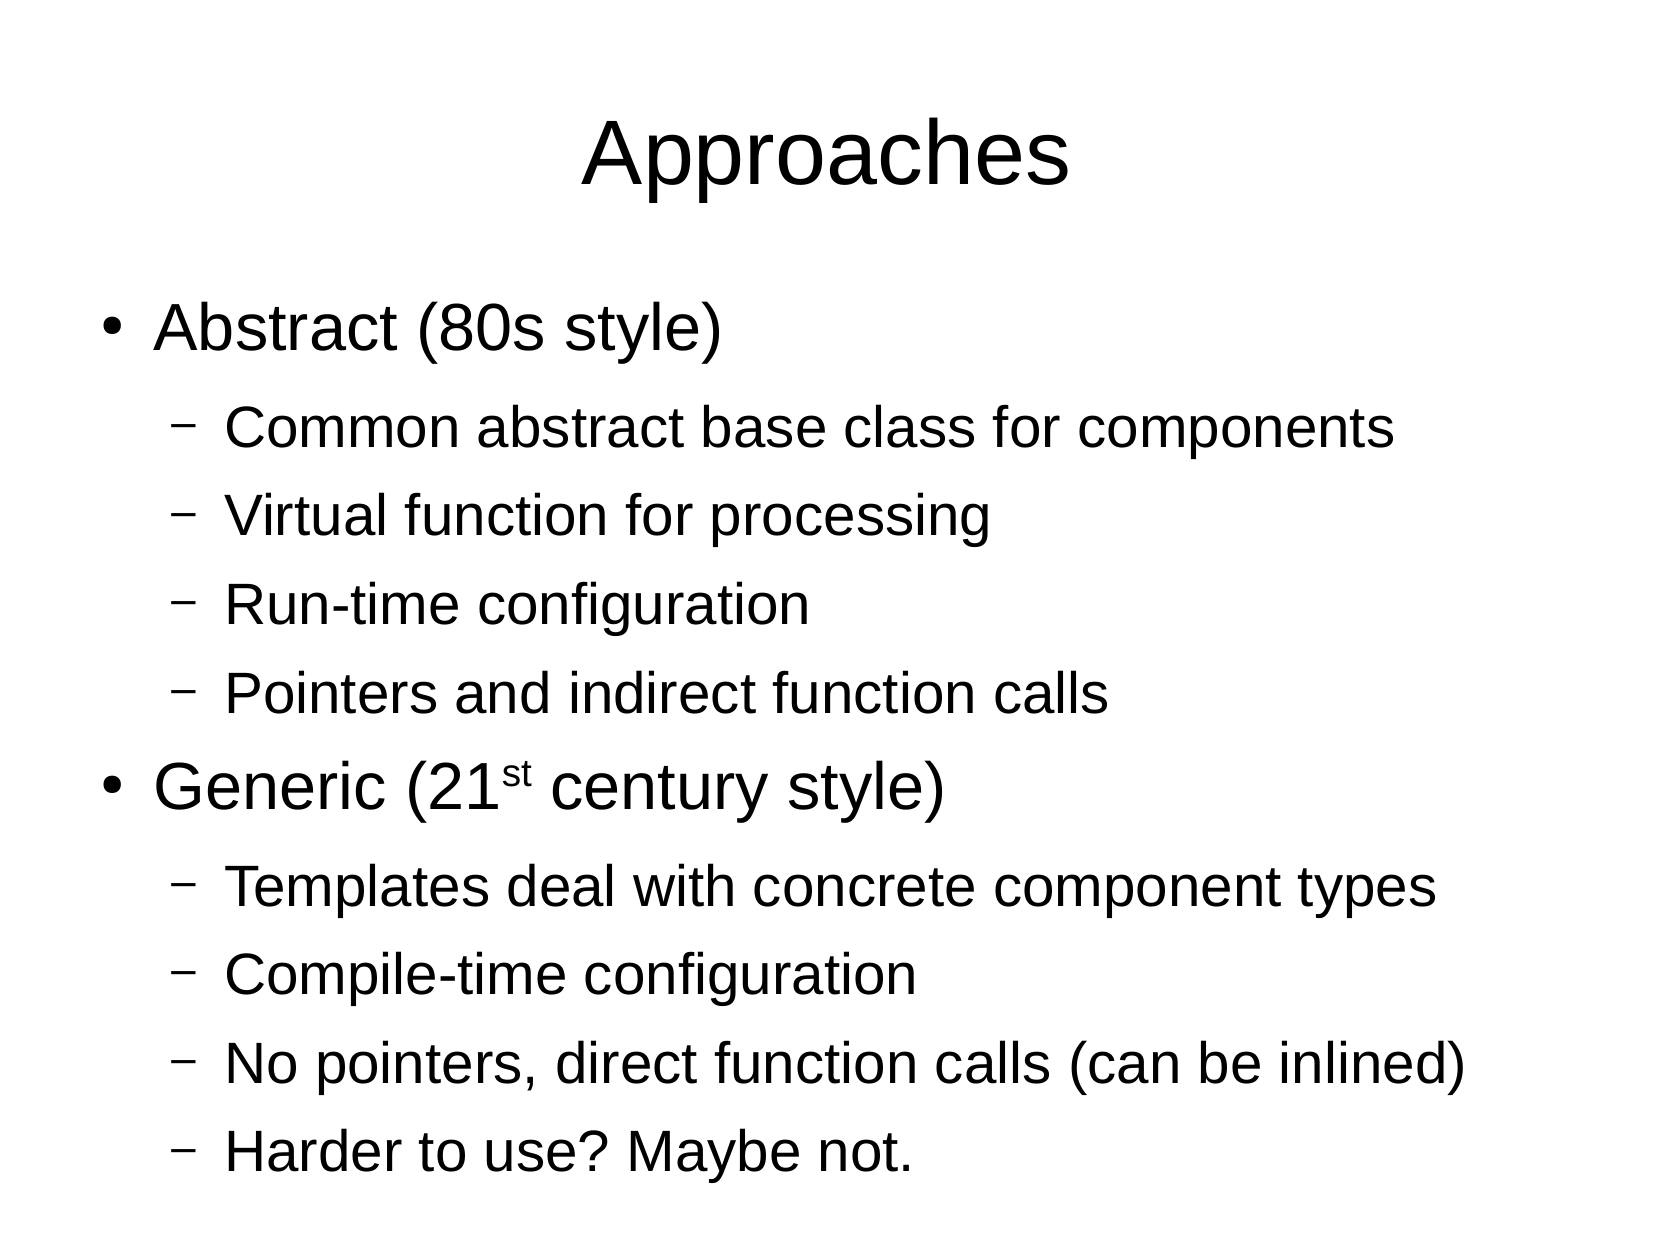

# Approaches
Abstract (80s style)
Common abstract base class for components
Virtual function for processing
Run-time configuration
Pointers and indirect function calls
Generic (21st century style)
Templates deal with concrete component types
Compile-time configuration
No pointers, direct function calls (can be inlined)
Harder to use? Maybe not.